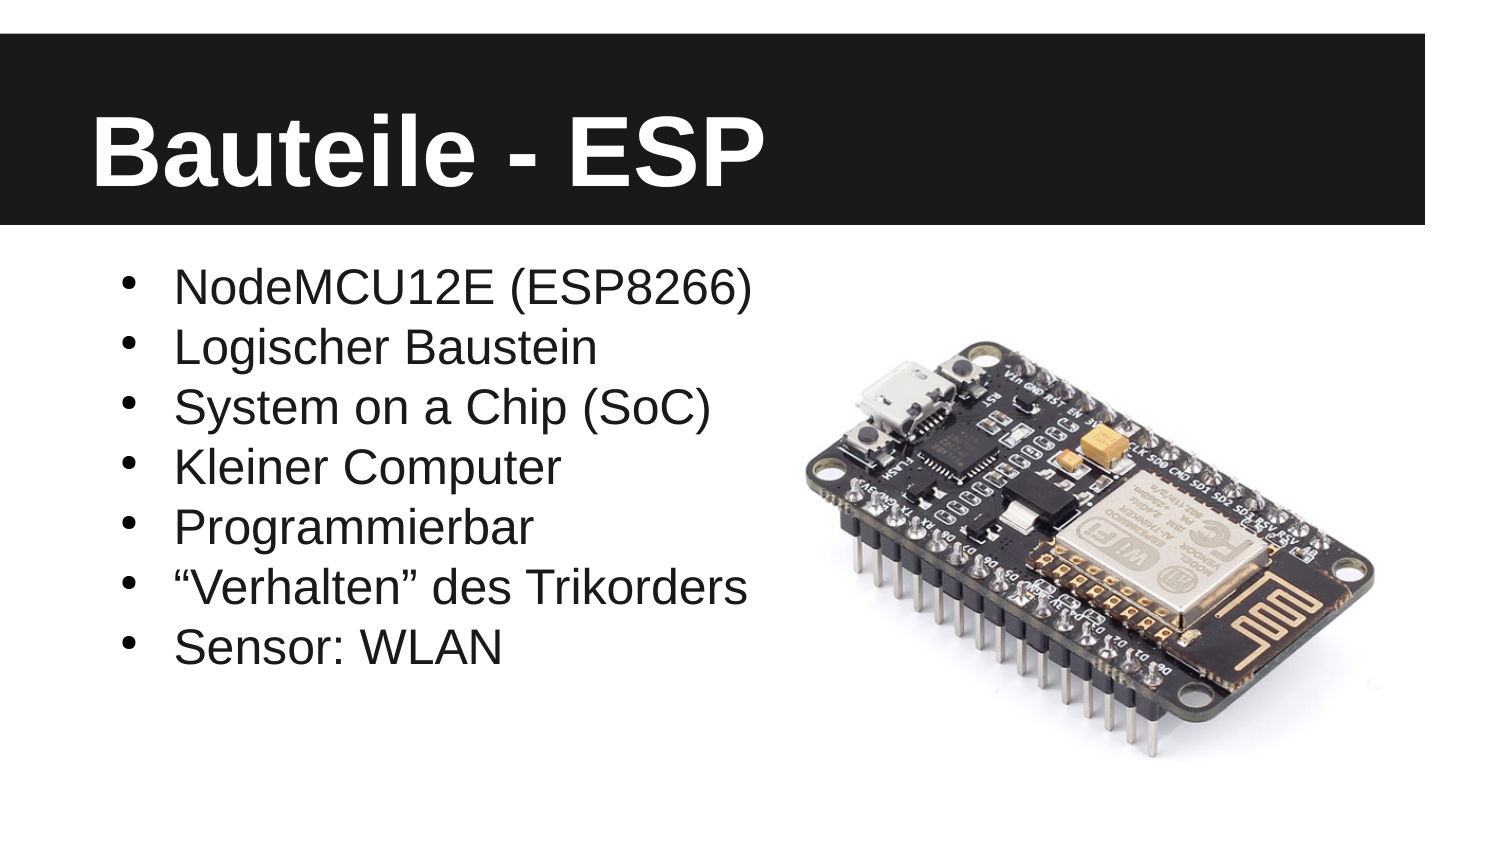

# Bauteile - ESP
NodeMCU12E (ESP8266)
Logischer Baustein
System on a Chip (SoC)
Kleiner Computer
Programmierbar
“Verhalten” des Trikorders
Sensor: WLAN